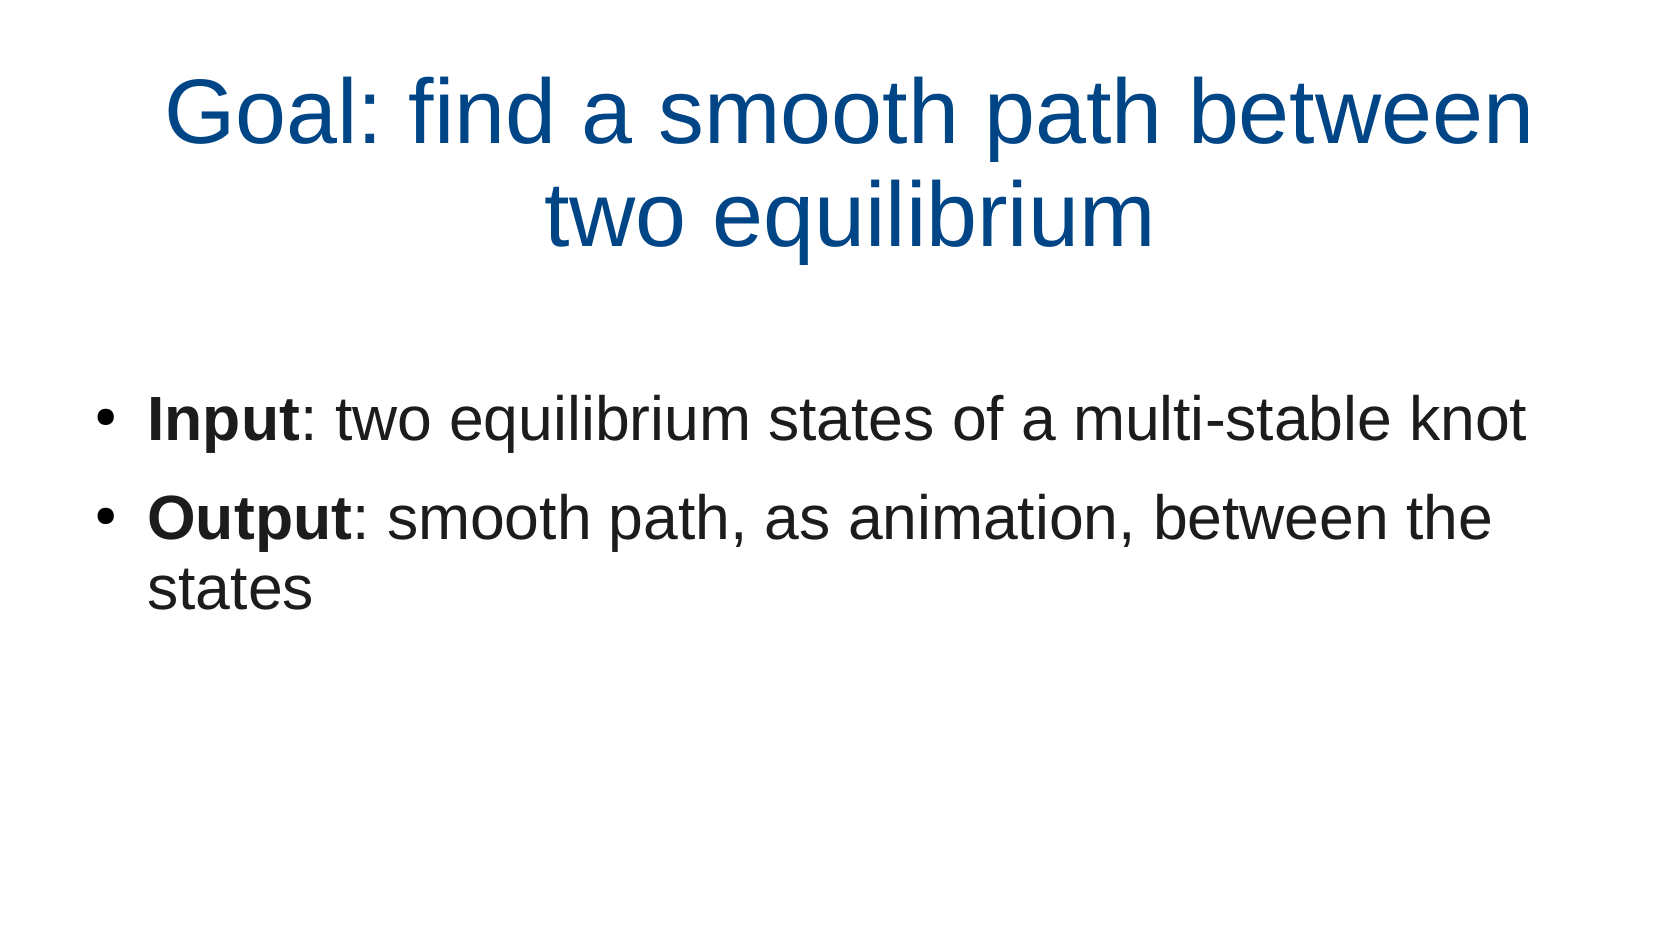

# Goal: find a smooth path between two equilibrium
Input: two equilibrium states of a multi-stable knot
Output: smooth path, as animation, between the states